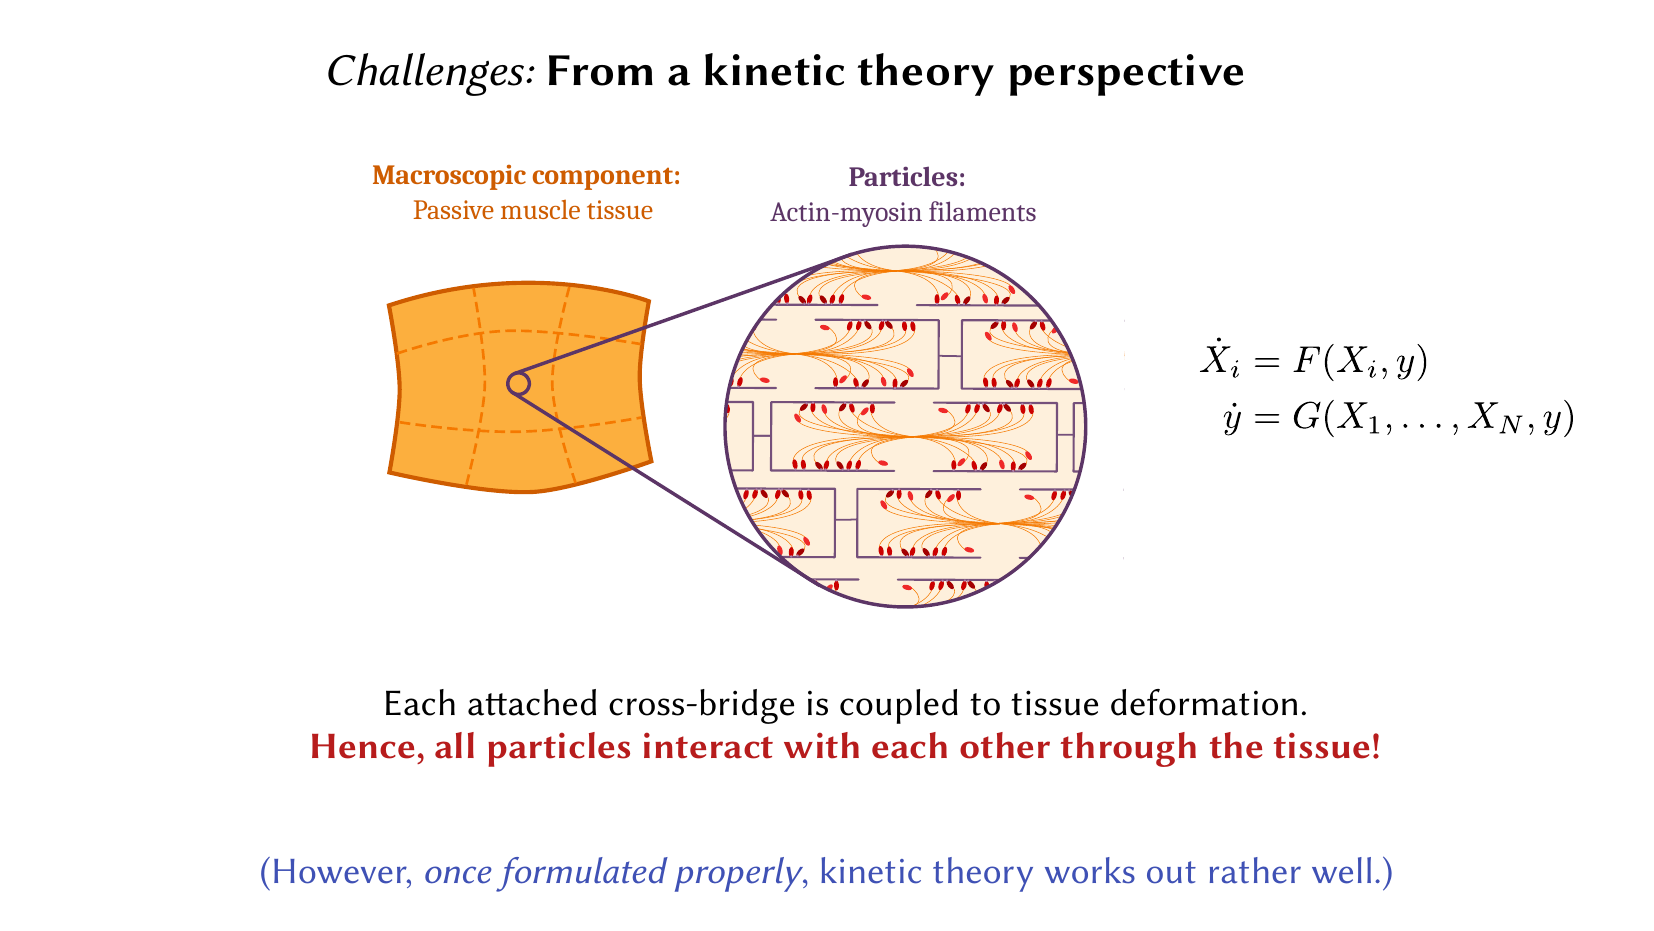

Challenges: From a kinetic theory perspective
Each attached cross-bridge is coupled to tissue deformation.
Hence, all particles interact with each other through the tissue!
(However, once formulated properly, kinetic theory works out rather well.)